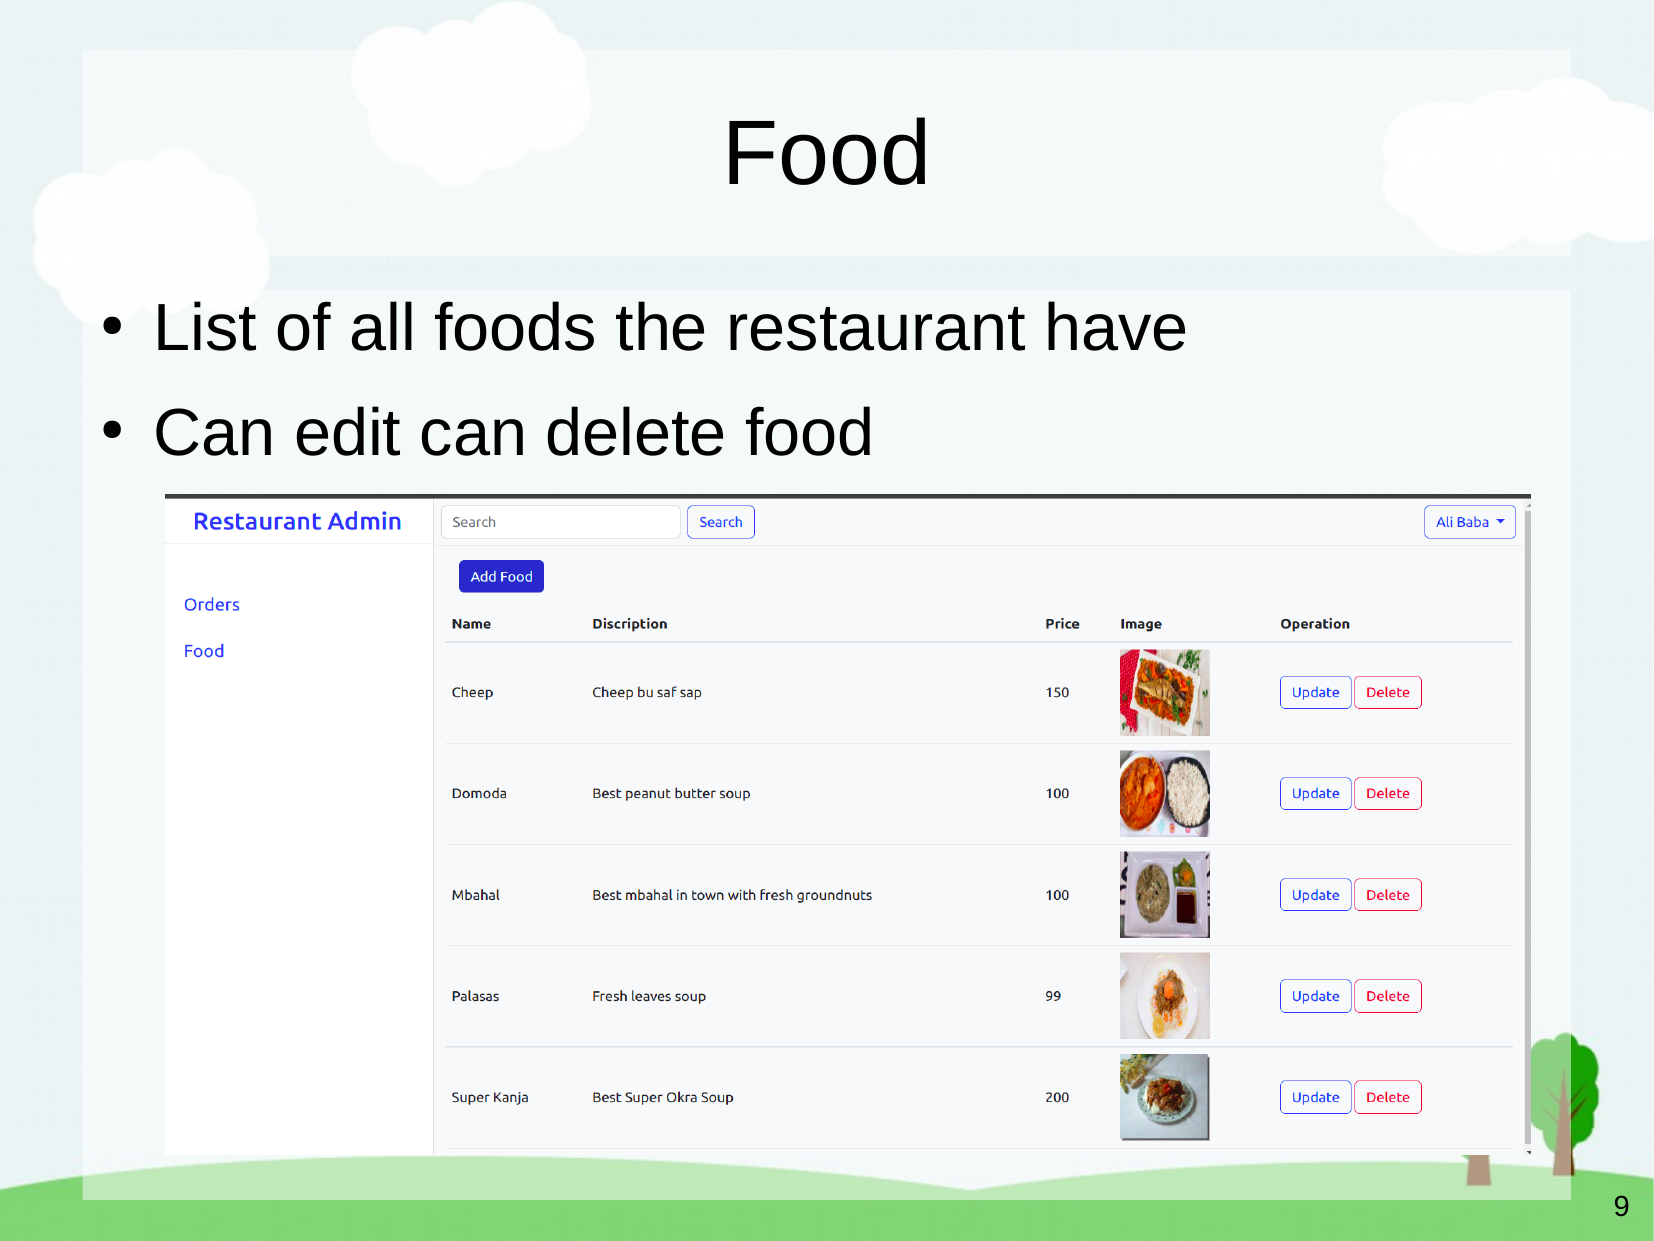

# Food
List of all foods the restaurant have
Can edit can delete food
9